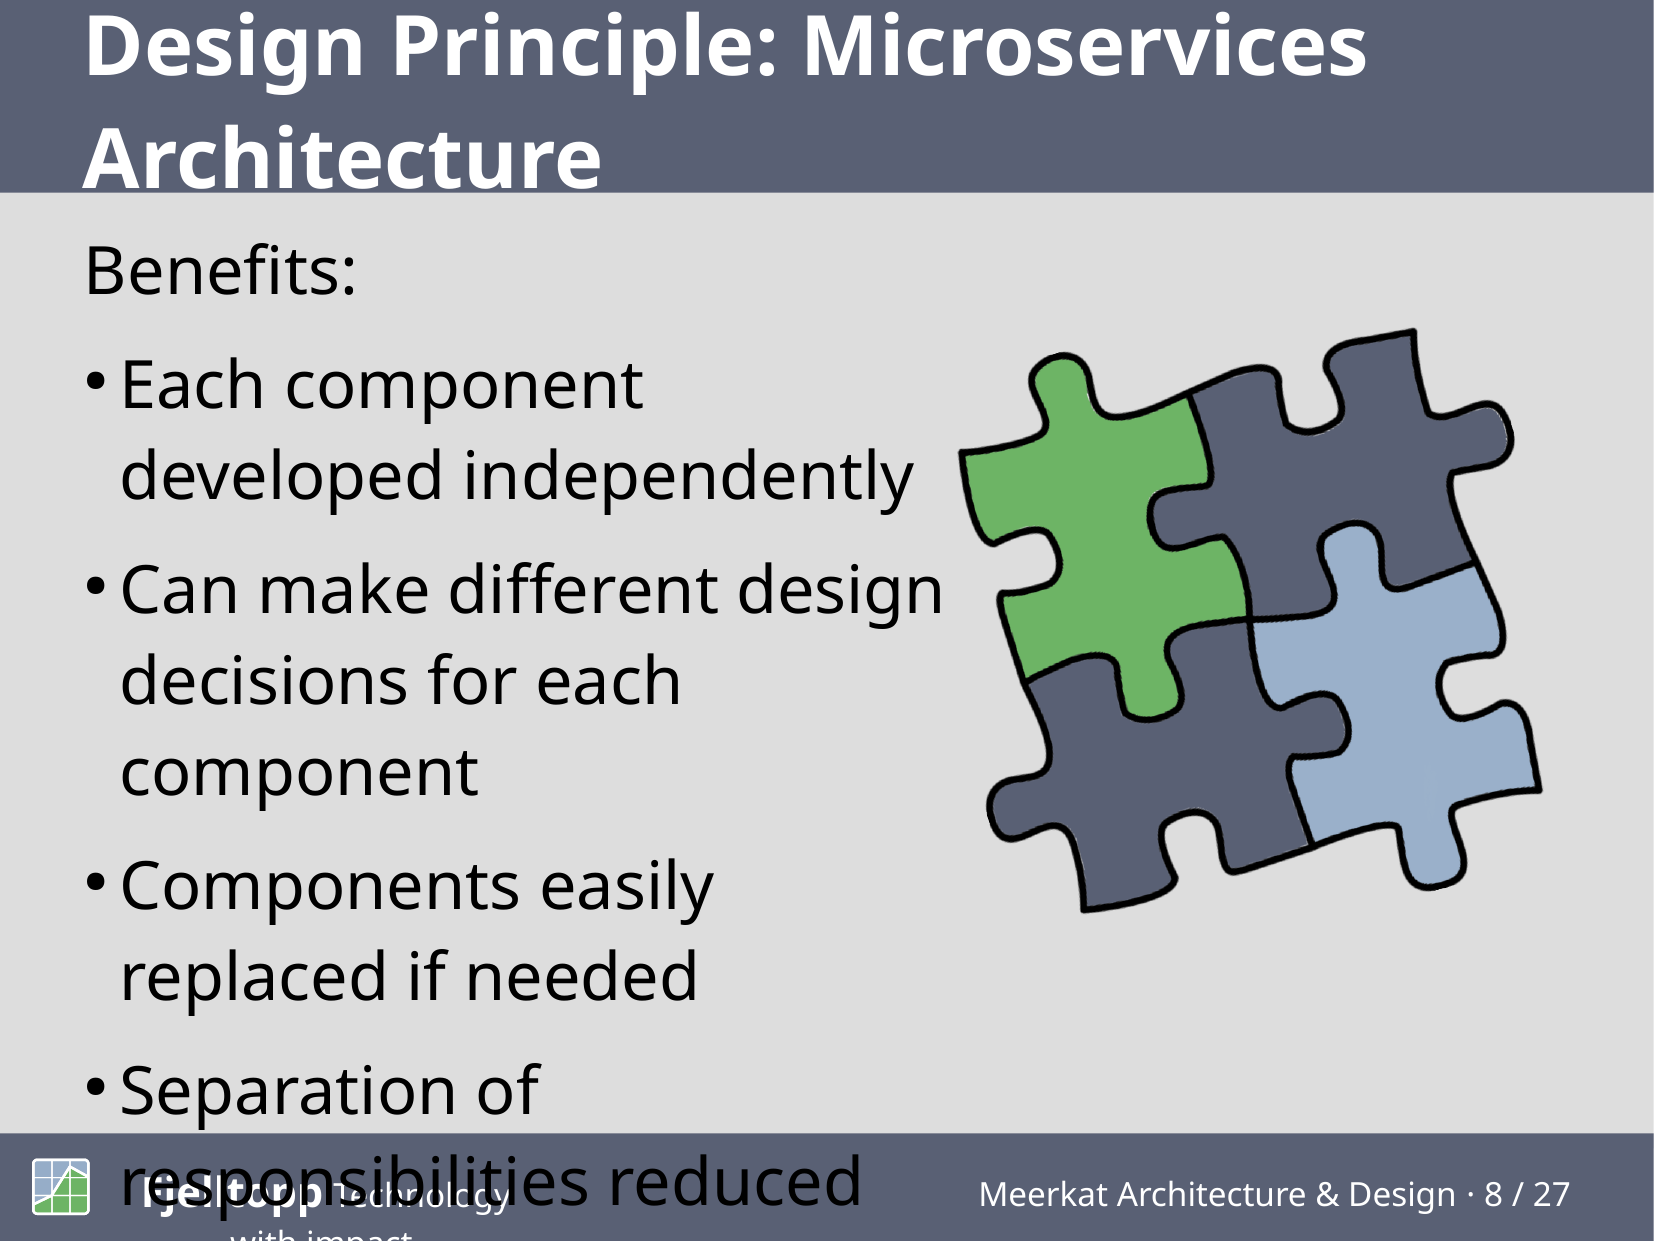

# Design Principle: Microservices Architecture
Benefits:
Each component developed independently
Can make different design decisions for each component
Components easily replaced if needed
Separation of responsibilities reduced code repetition
8